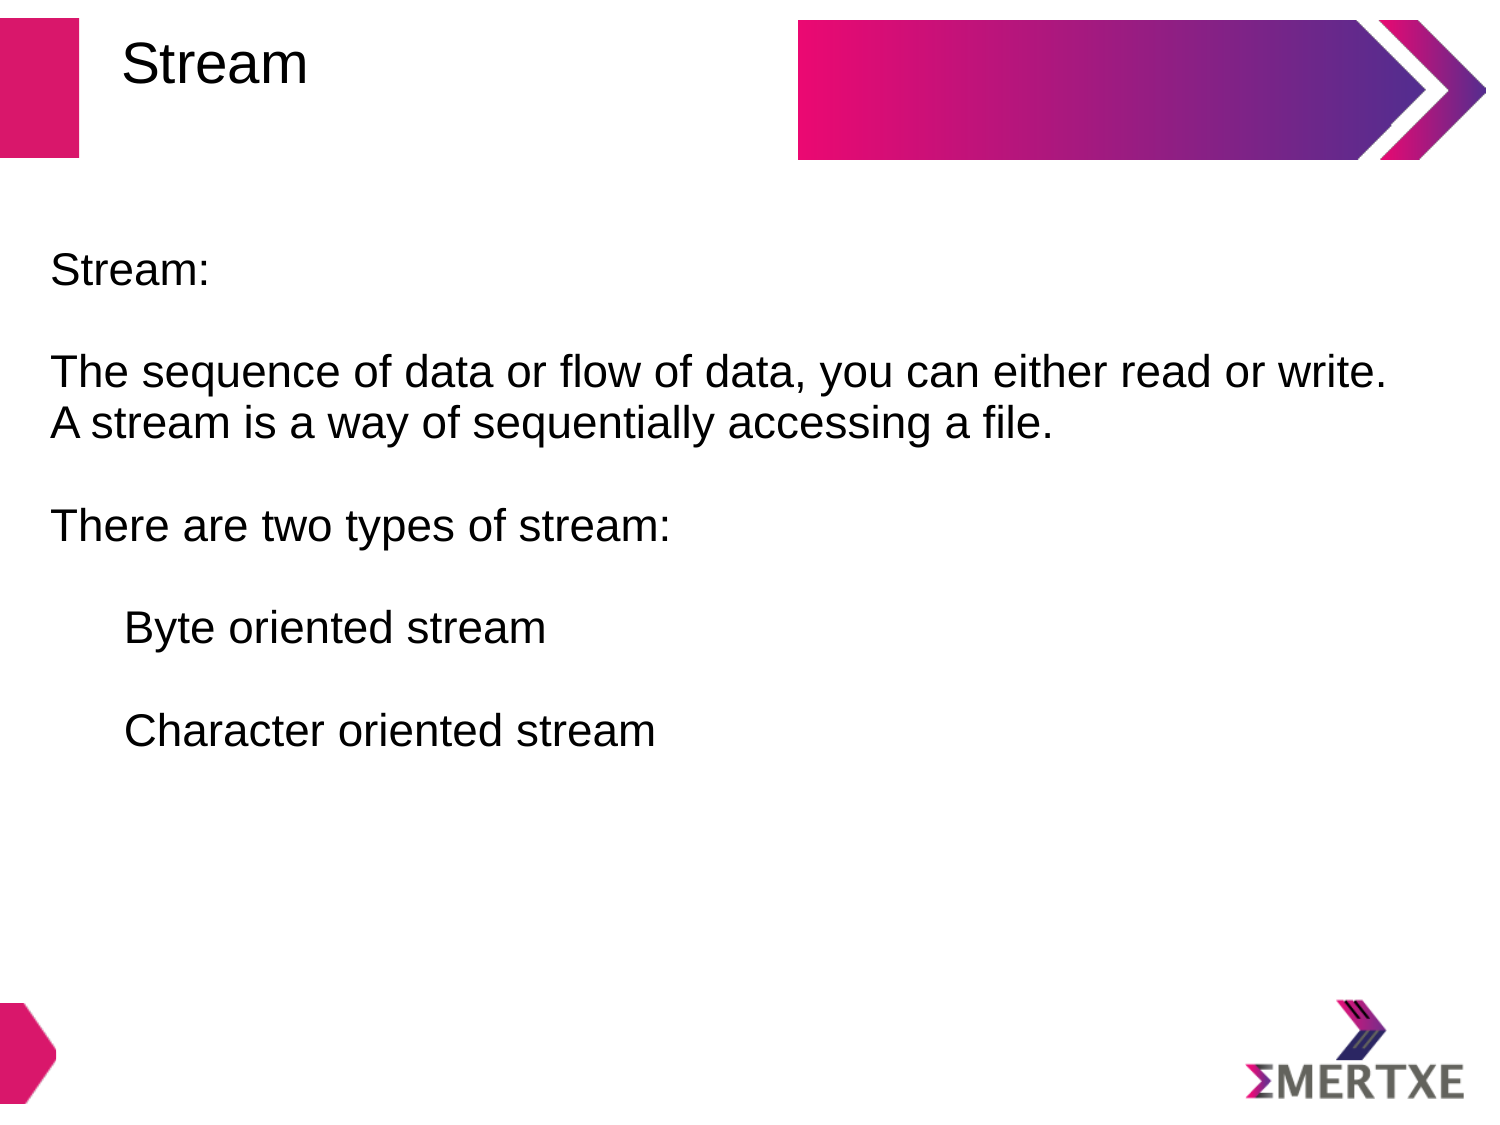

Stream
Stream:
The sequence of data or flow of data, you can either read or write.
A stream is a way of sequentially accessing a file.
There are two types of stream:
	Byte oriented stream
	Character oriented stream